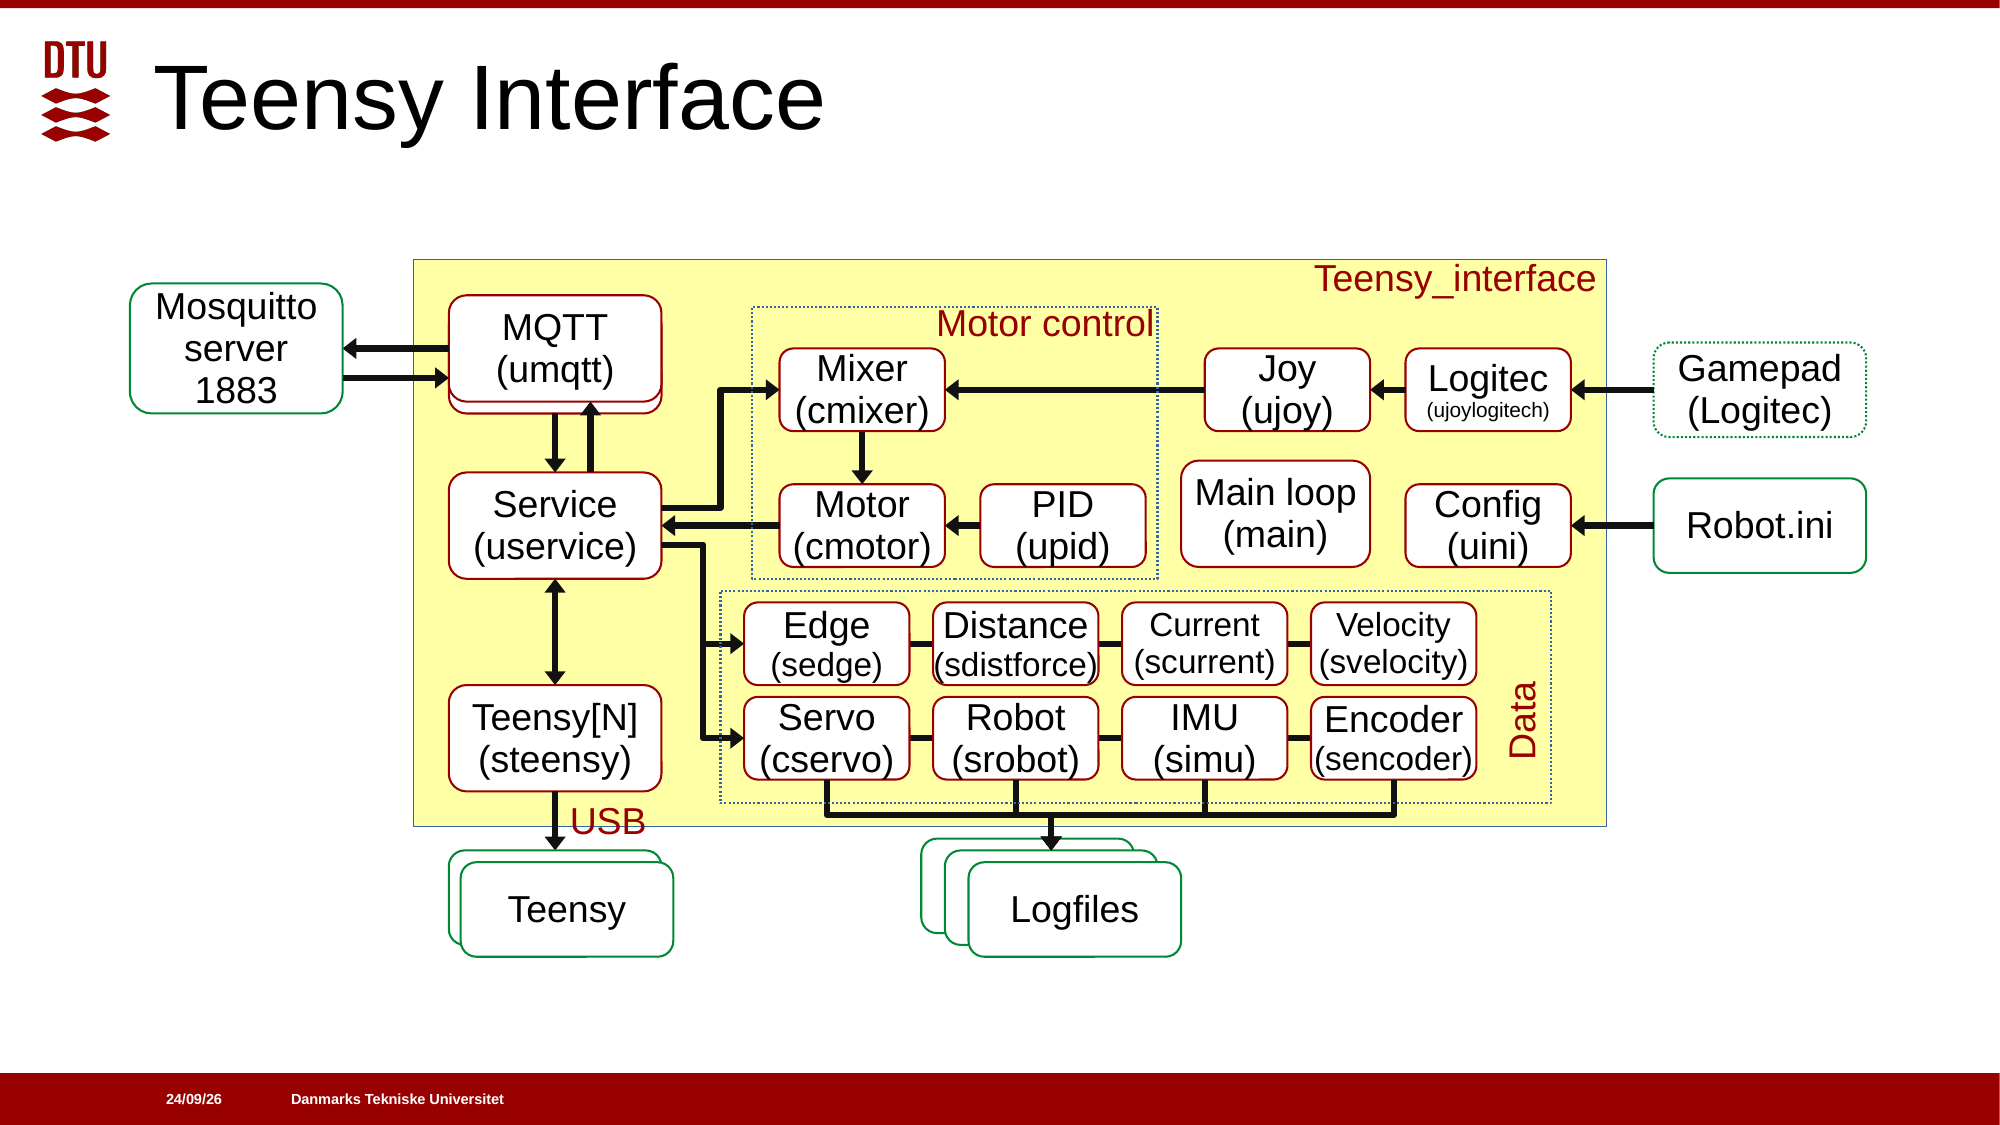

# Teensy Interface
Teensy_interface
Mosquitto
server
1883
MQTT
(umqtt)
Motor control
MQTT
(umqtt)
Gamepad
(Logitec)
Mixer
(cmixer)
Joy
(ujoy)
Logitec
(ujoylogitech)
Main loop
(main)
Service
(uservice)
Robot.ini
Motor
(cmotor)
PID
(upid)
Config
(uini)
Edge
(sedge)
Distance
(sdistforce)
Current
(scurrent)
Velocity
(svelocity)
Data
Teensy[N]
(steensy)
Servo
(cservo)
Robot
(srobot)
IMU
(simu)
Encoder
(sencoder)
USB
Teensy
Teensy
Logfiles